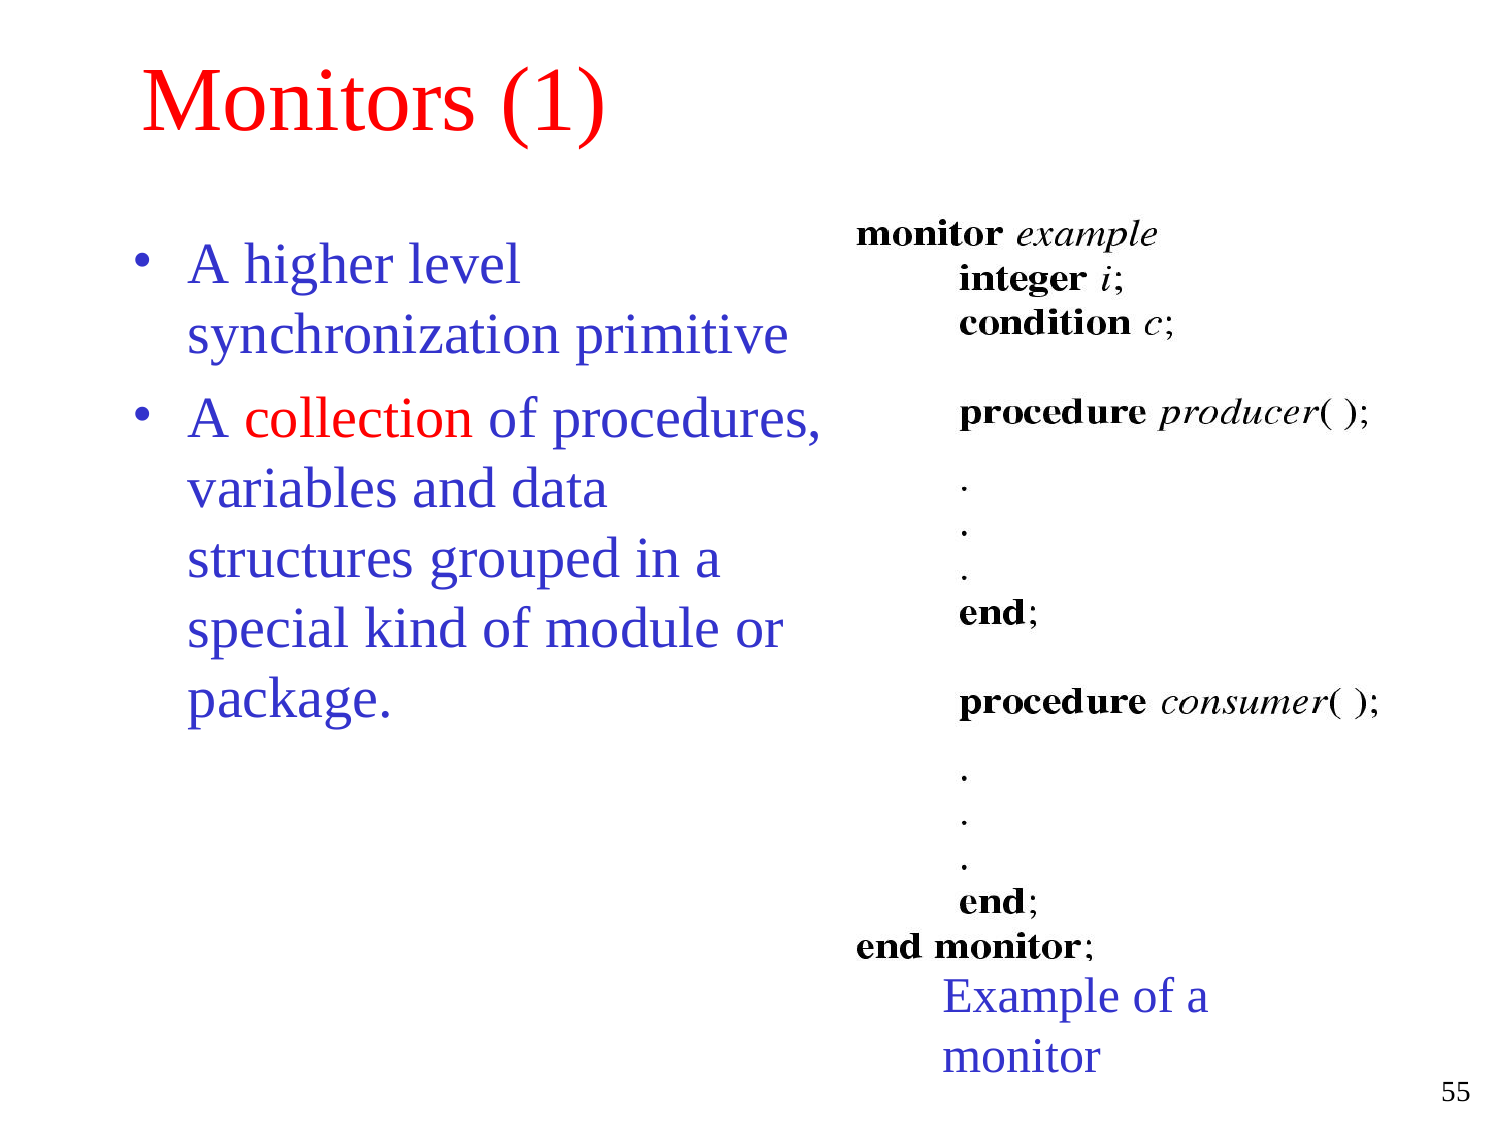

Monitors (1)
A higher level synchronization primitive
A collection of procedures, variables and data structures grouped in a special kind of module or package.
Example of a monitor